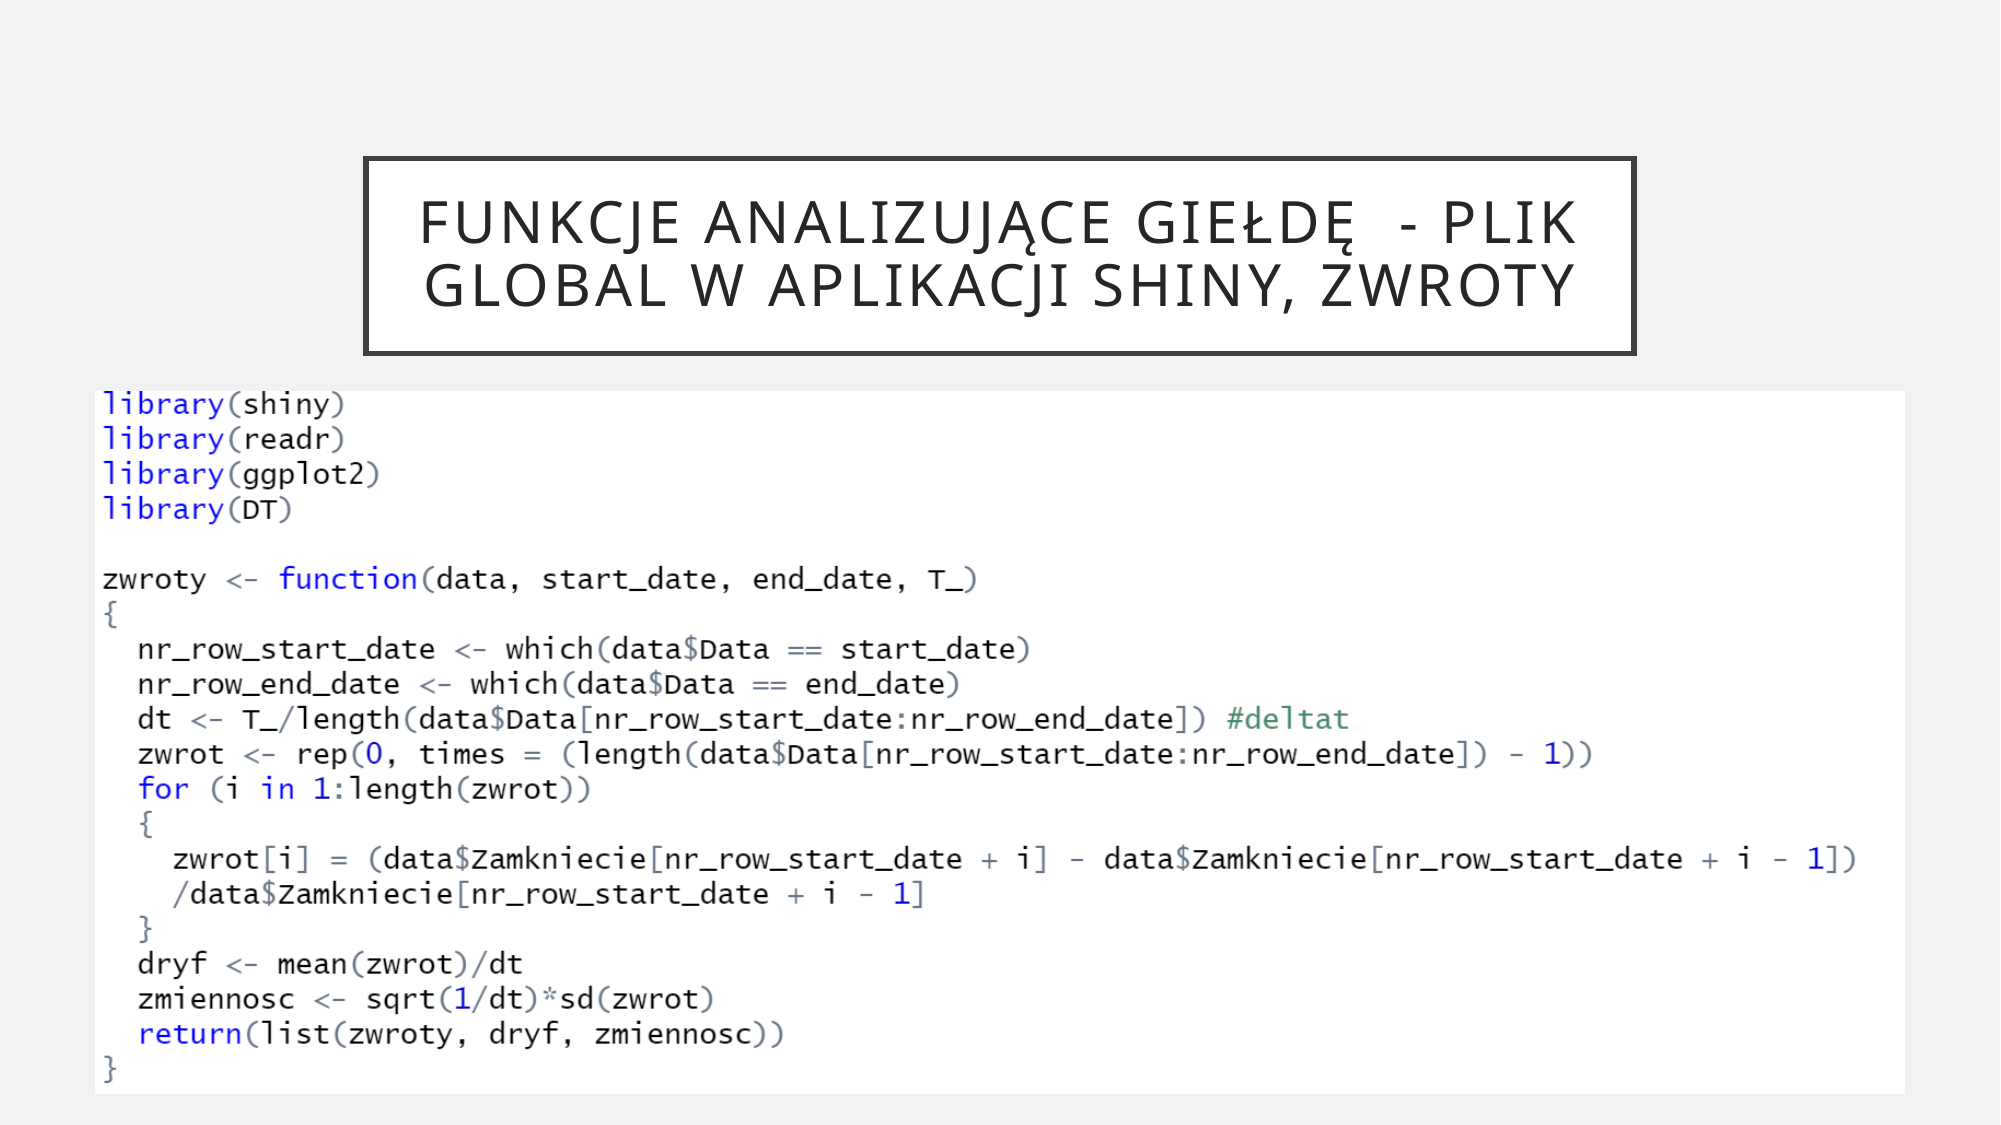

# Funkcje analizujące giełdę  - plik global w aplikacji shiny, Zwroty